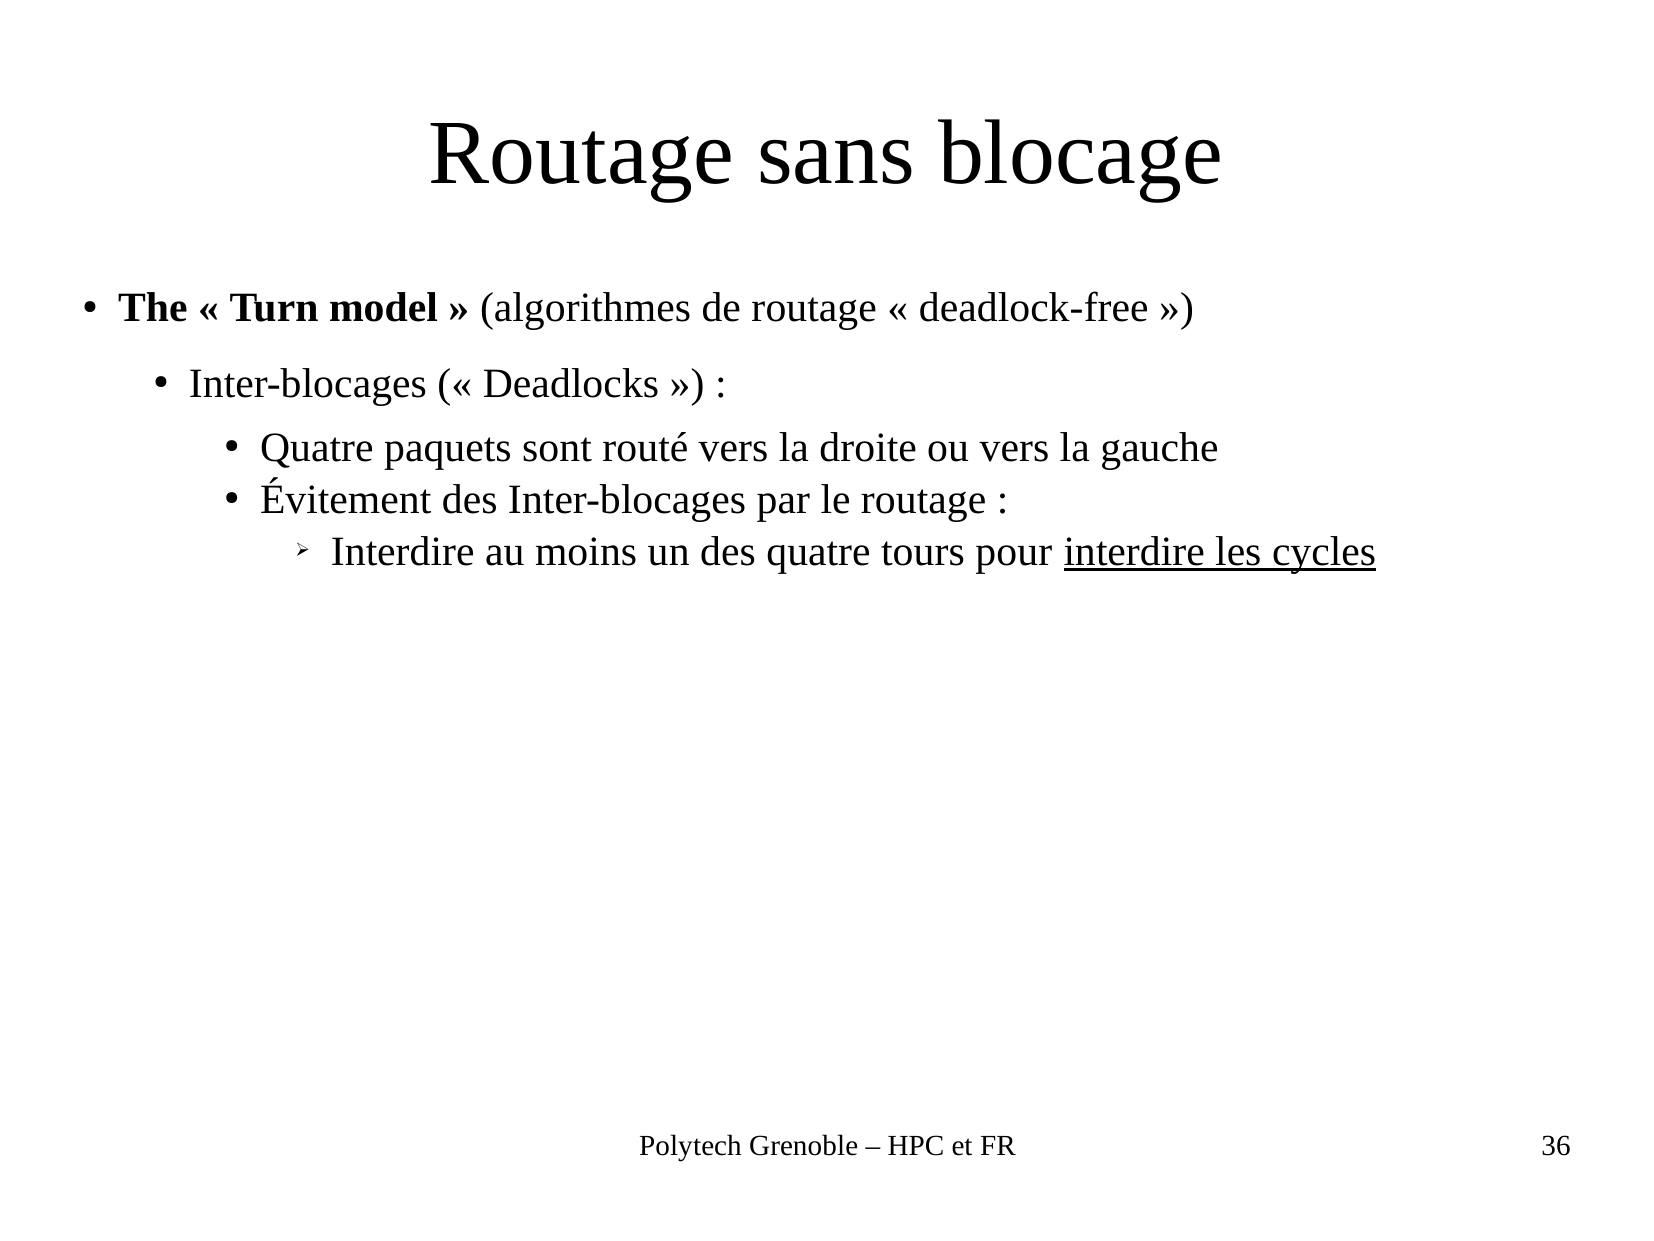

# Routage sans blocage
The « Turn model » (algorithmes de routage « deadlock-free »)
Inter-blocages (« Deadlocks ») :
Quatre paquets sont routé vers la droite ou vers la gauche
Évitement des Inter-blocages par le routage :
Interdire au moins un des quatre tours pour interdire les cycles
Matthieu PAYET
36